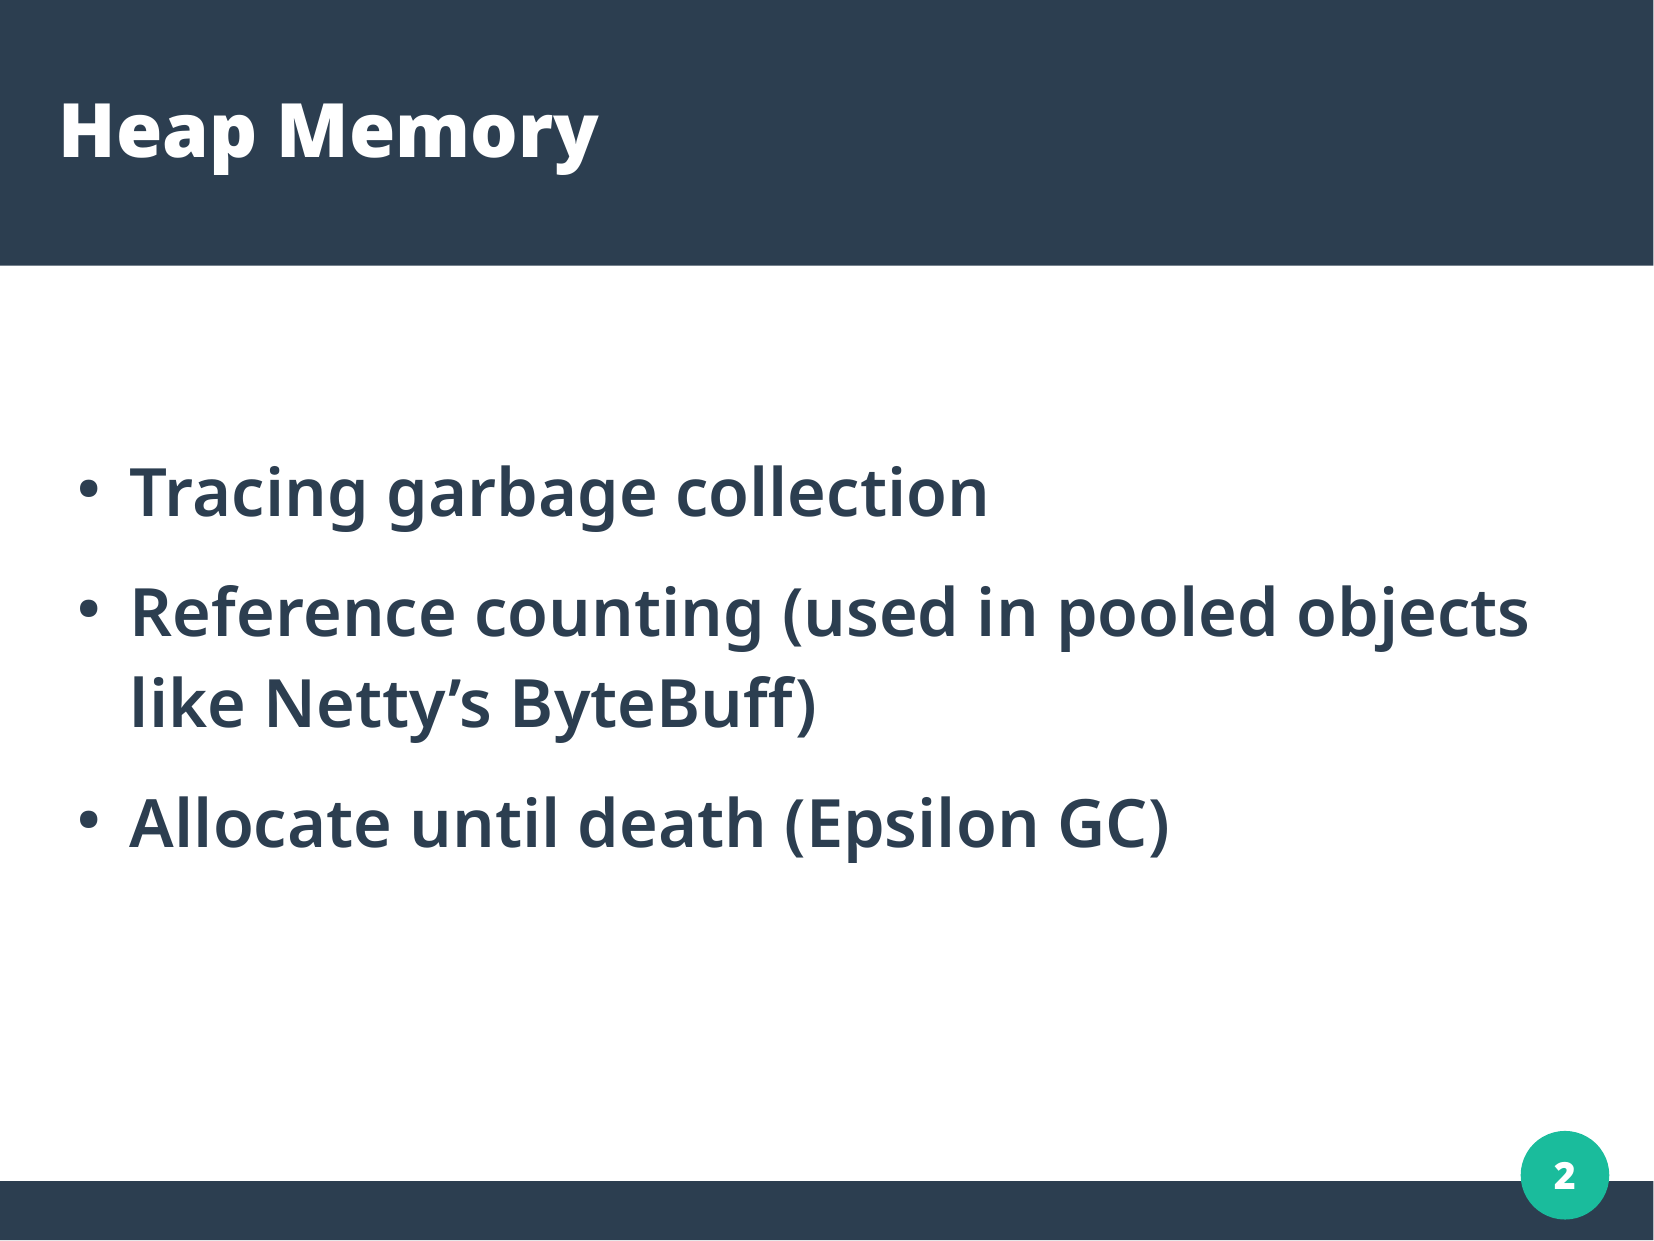

# Heap Memory
Tracing garbage collection
Reference counting (used in pooled objects like Netty’s ByteBuff)
Allocate until death (Epsilon GC)
2